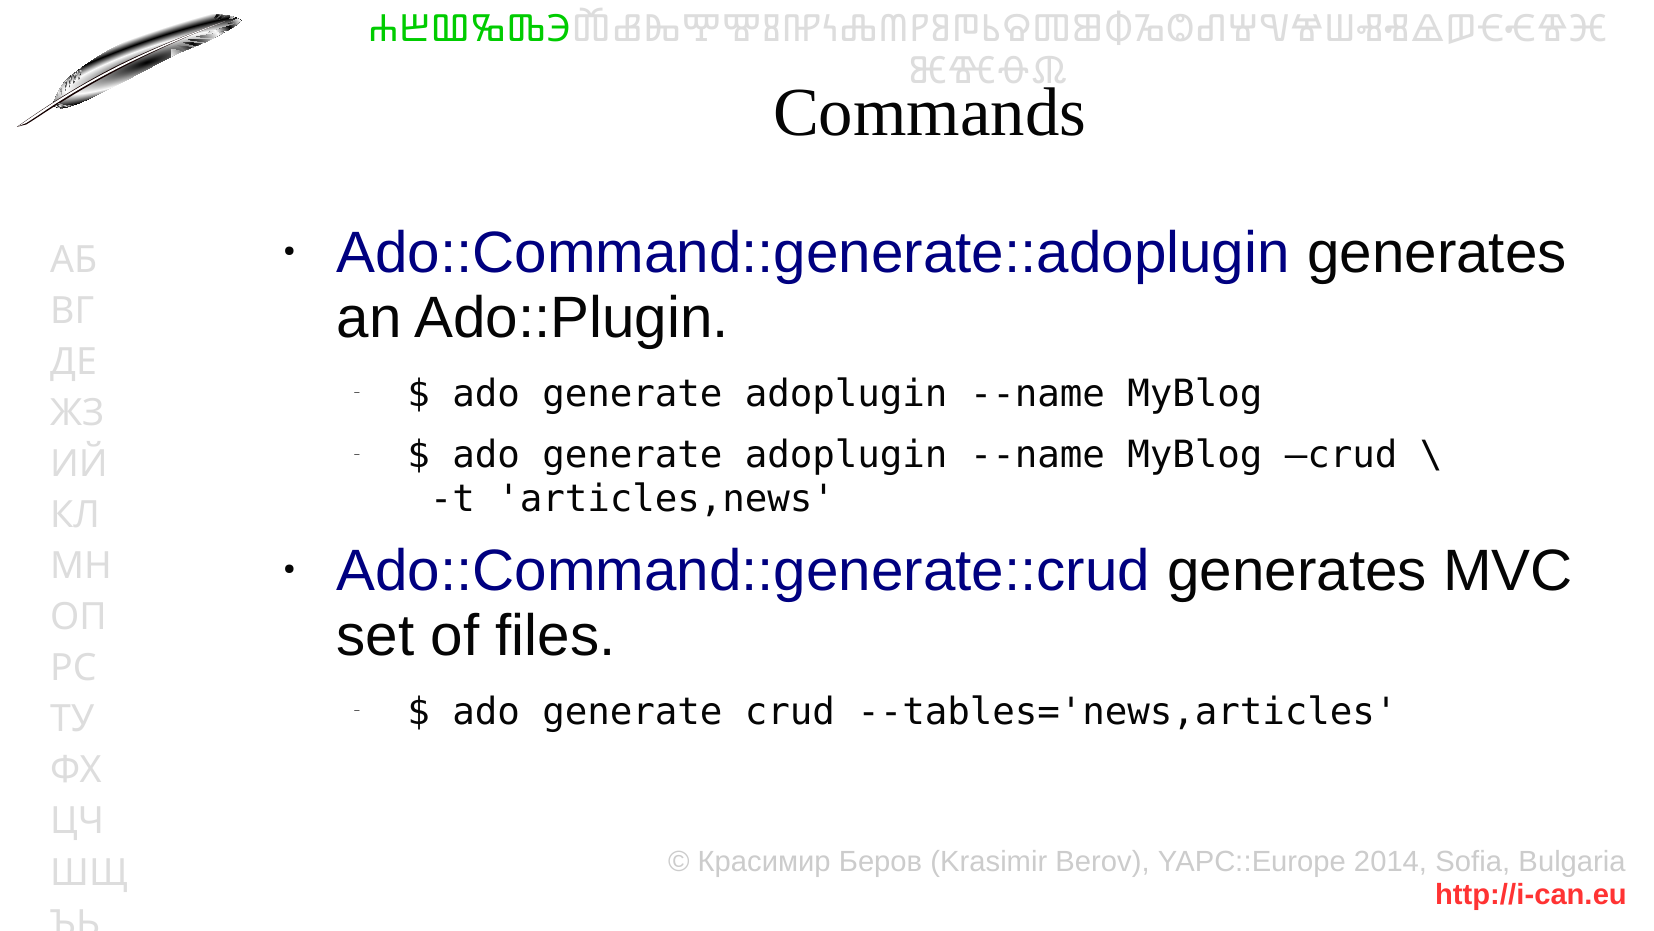

# Commands
Ado::Command::generate::adoplugin generates an Ado::Plugin.
$ ado generate adoplugin --name MyBlog
$ ado generate adoplugin --name MyBlog –crud \
 -t 'articles,news'
Ado::Command::generate::crud generates MVC set of files.
$ ado generate crud --tables='news,articles'